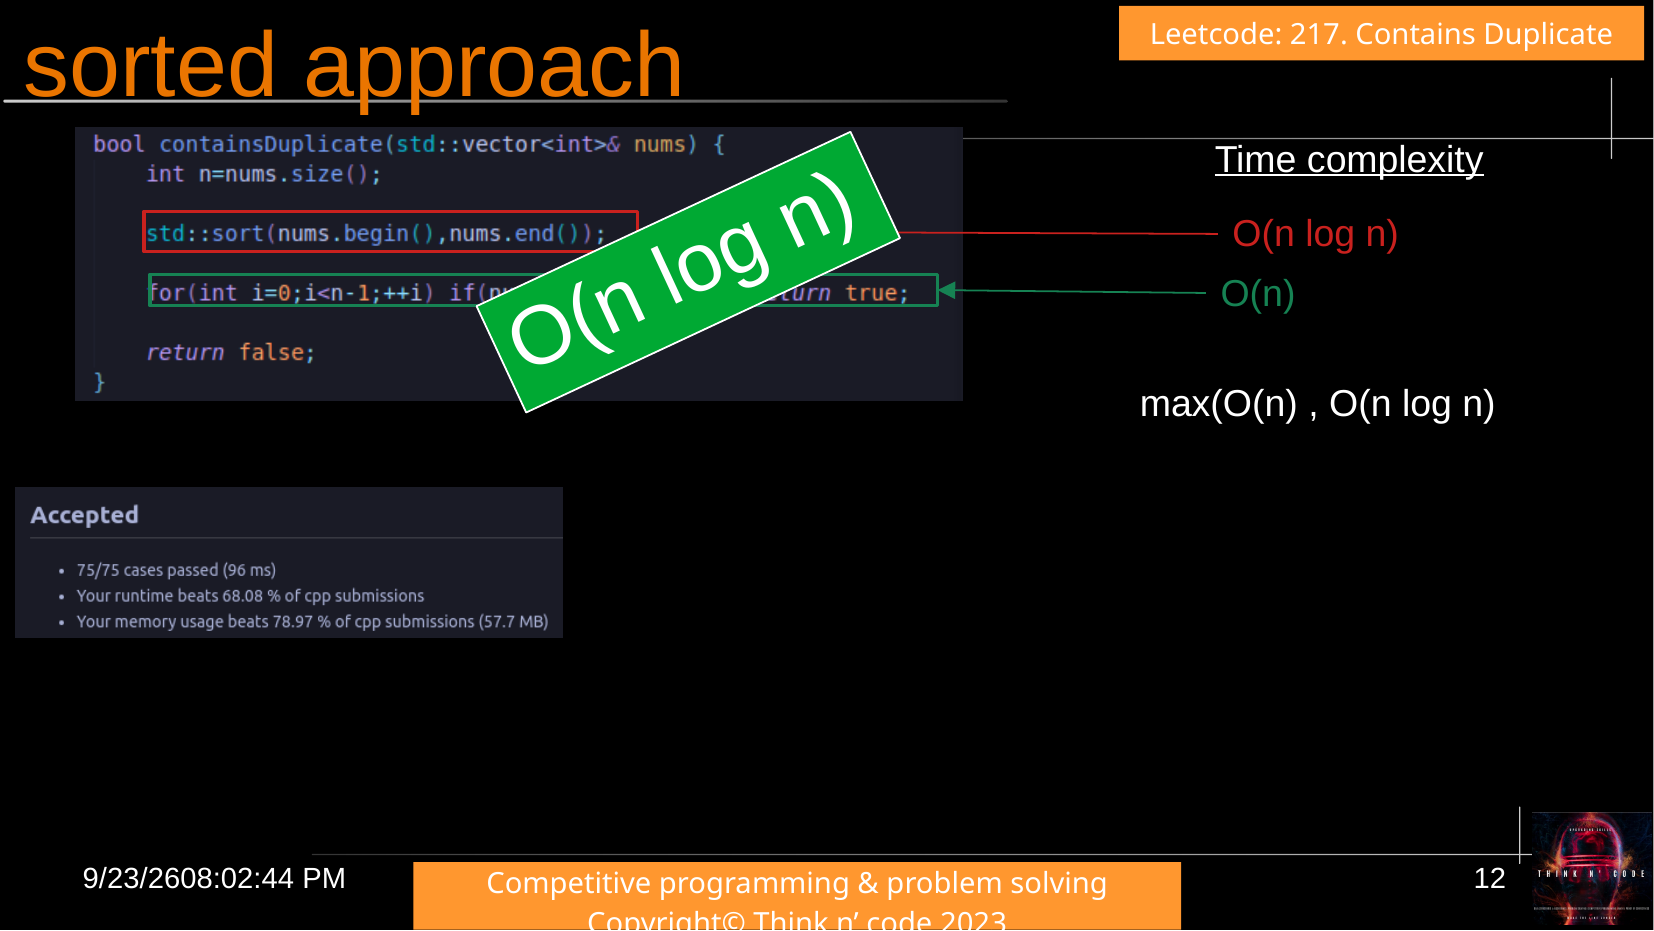

# sorted approach
Time complexity
O(n log n)
O(n log n)
O(n)
max(O(n) , O(n log n)
12